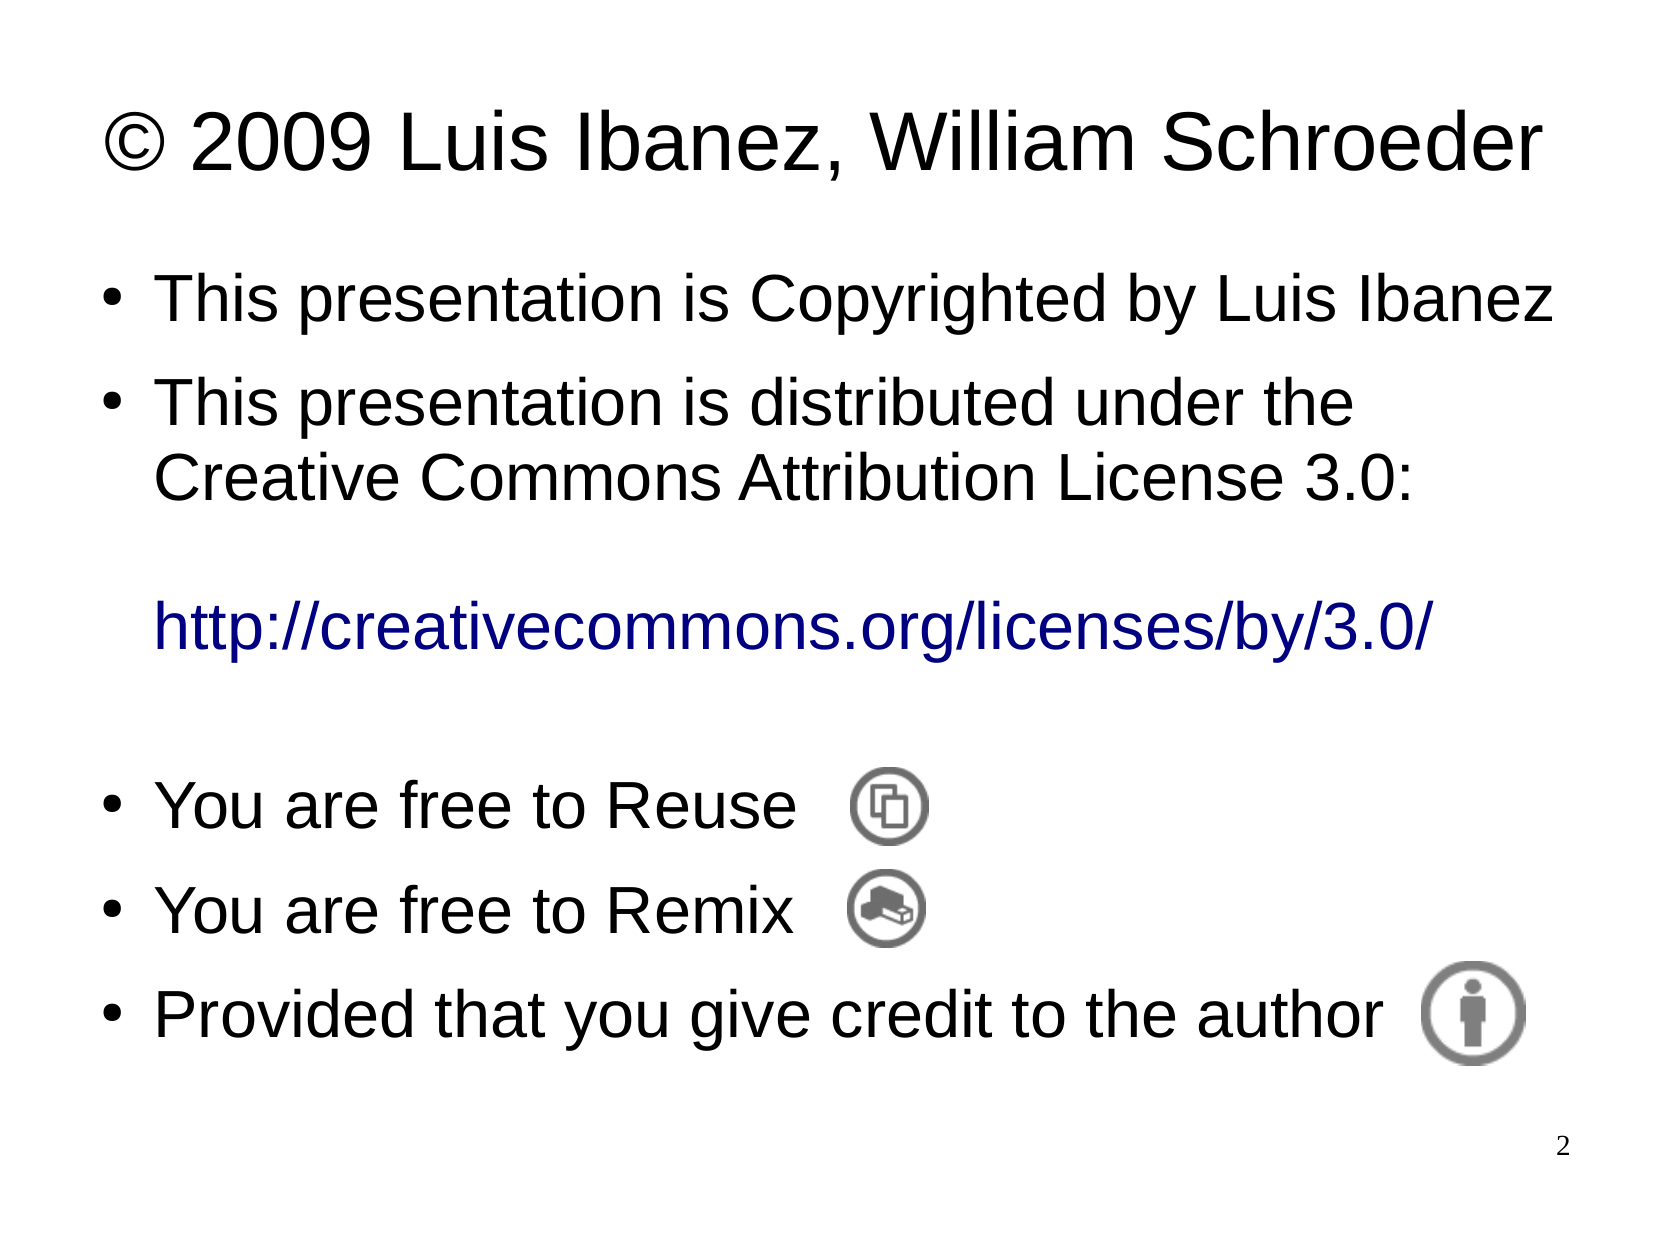

# © 2009 Luis Ibanez, William Schroeder
This presentation is Copyrighted by Luis Ibanez
This presentation is distributed under the Creative Commons Attribution License 3.0:
http://creativecommons.org/licenses/by/3.0/
You are free to Reuse
You are free to Remix
Provided that you give credit to the author
2